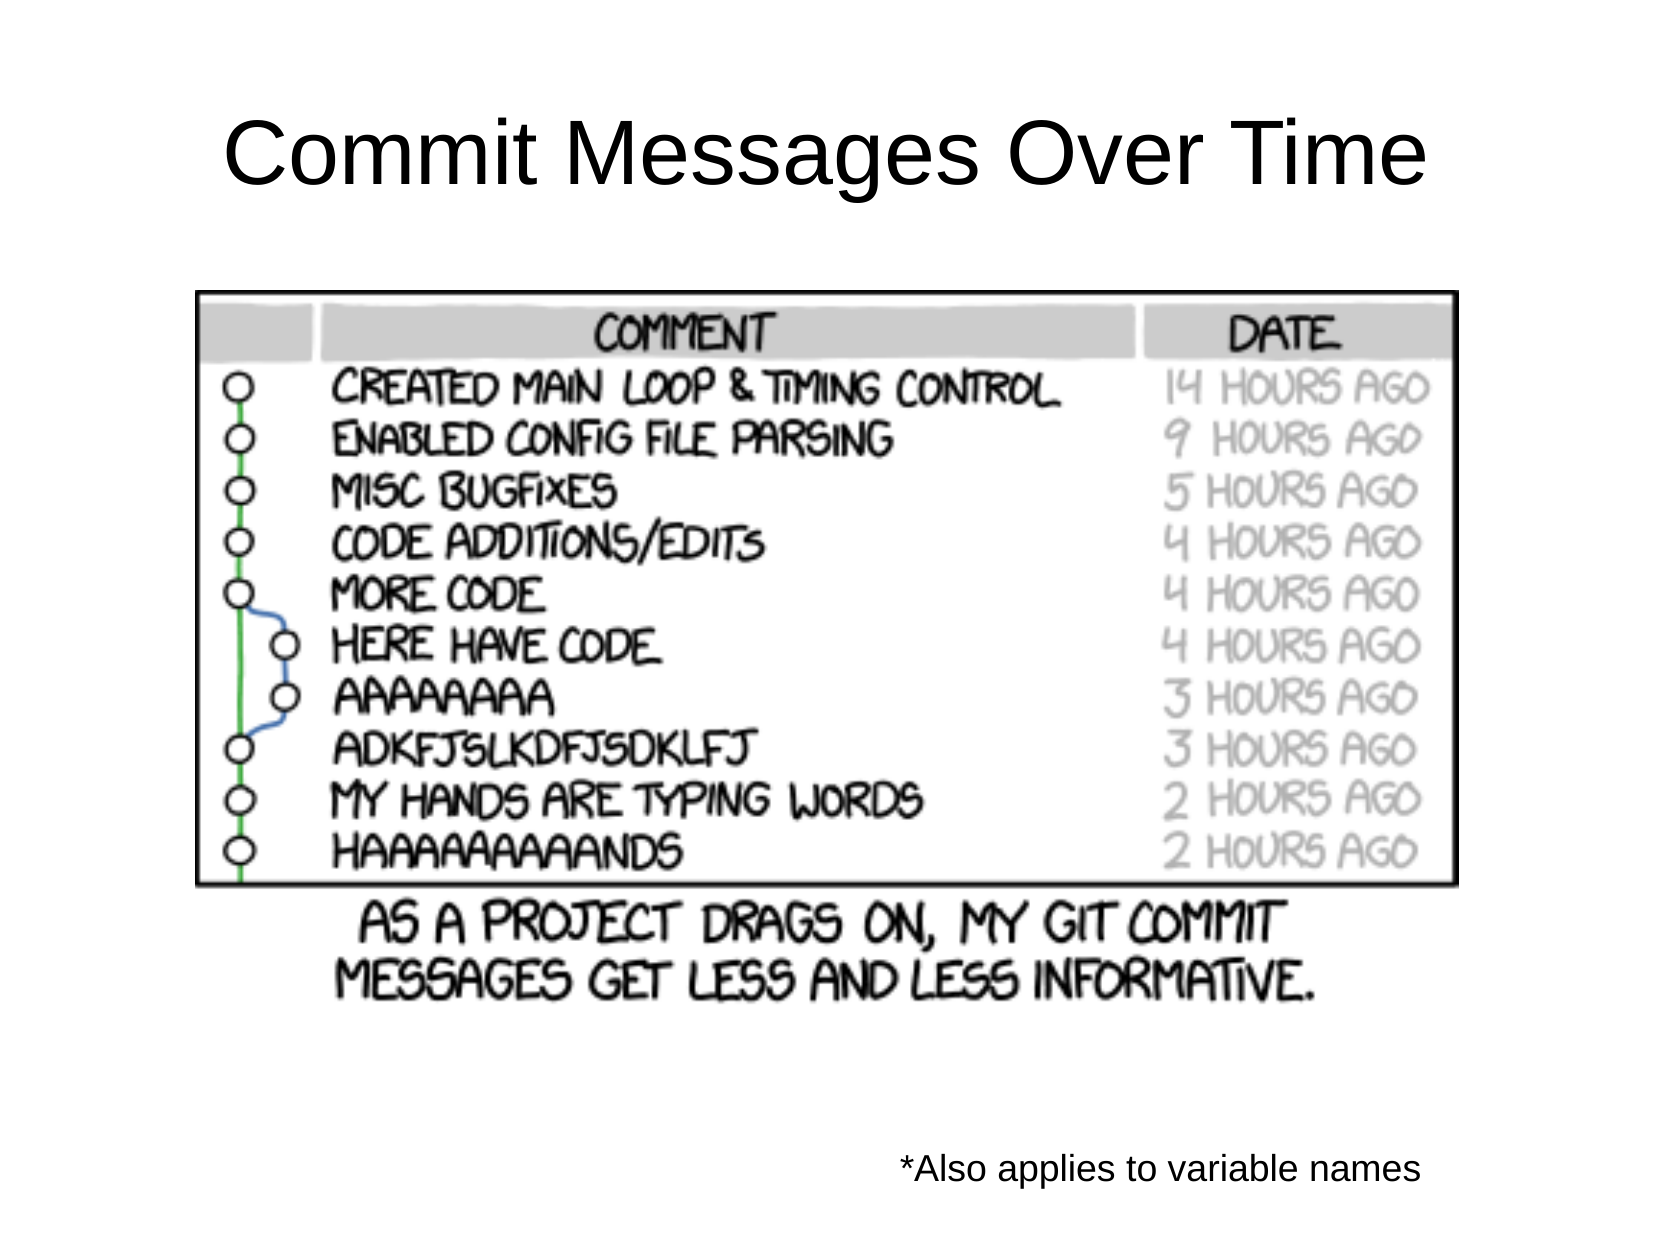

# Commit Messages Over Time
*Also applies to variable names